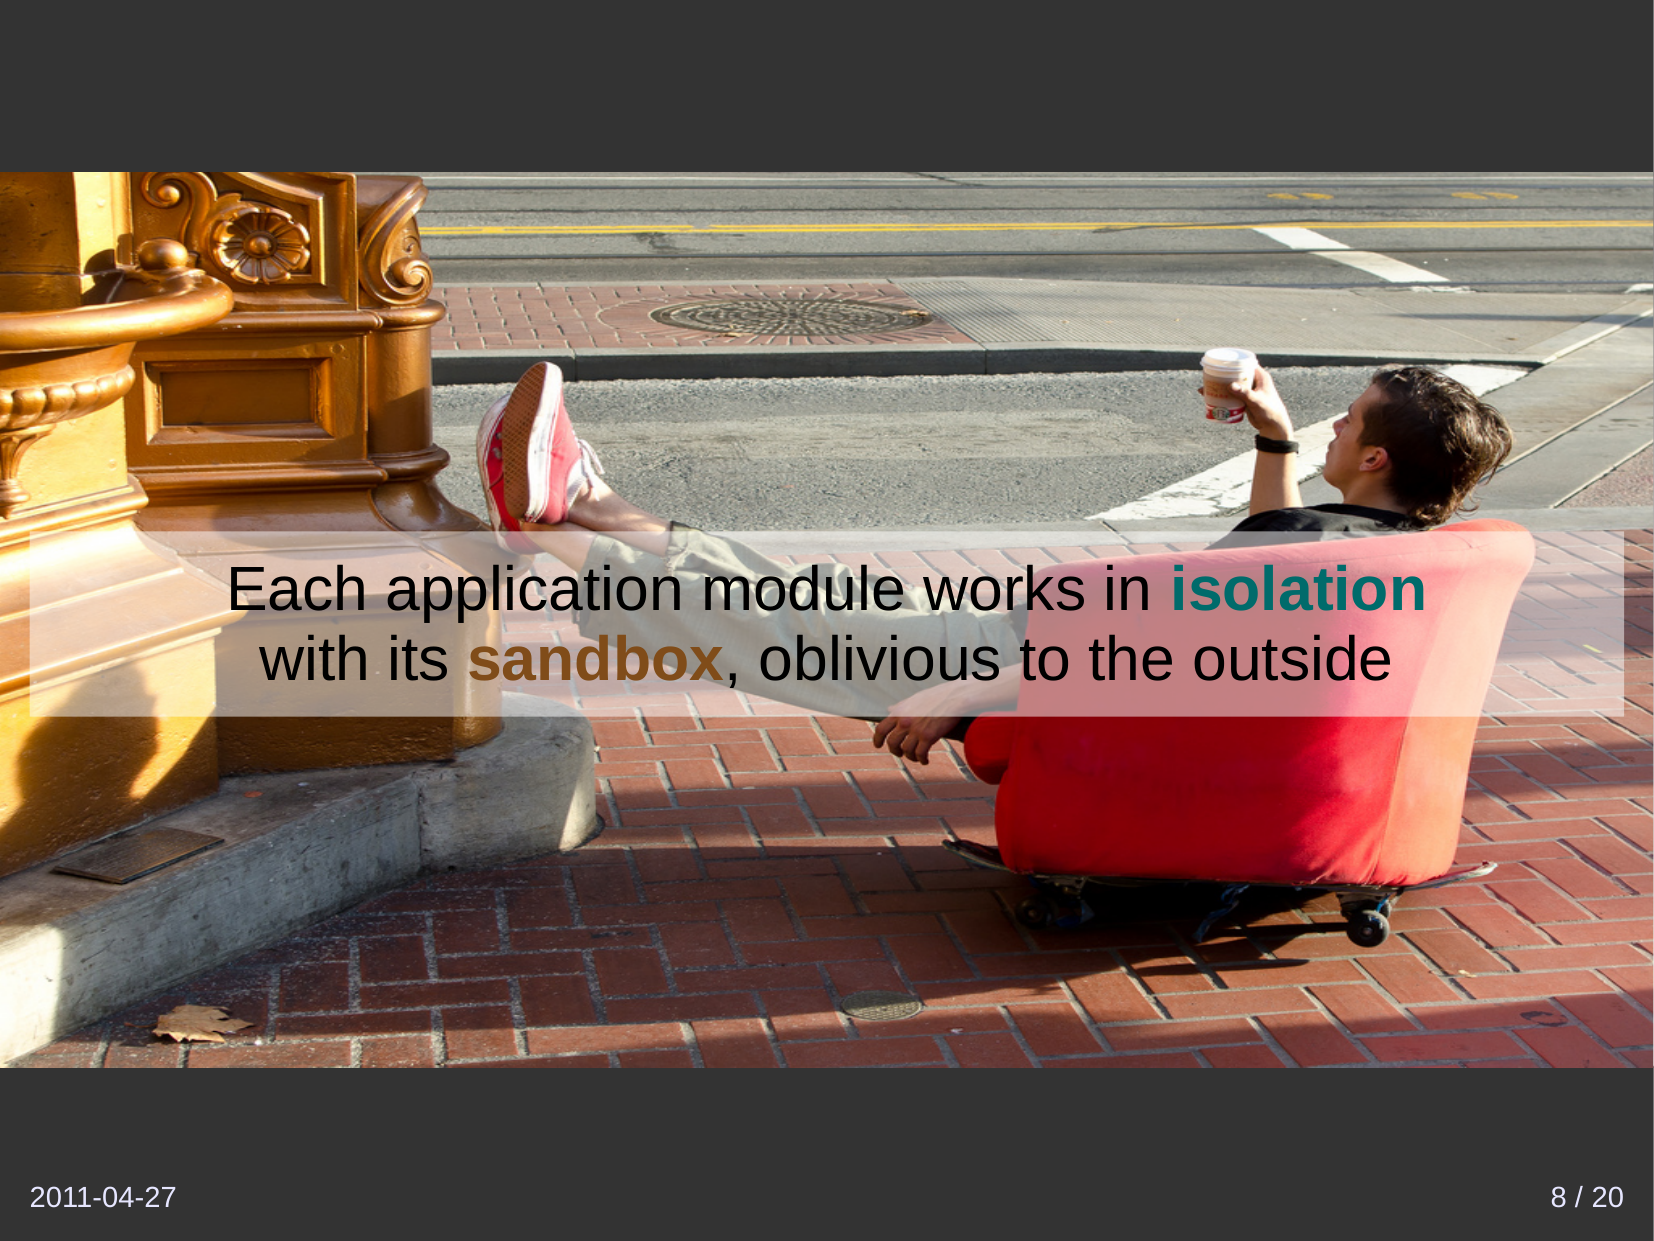

# Each application module works in isolation with its sandbox, oblivious to the outside
2011-04-27
8